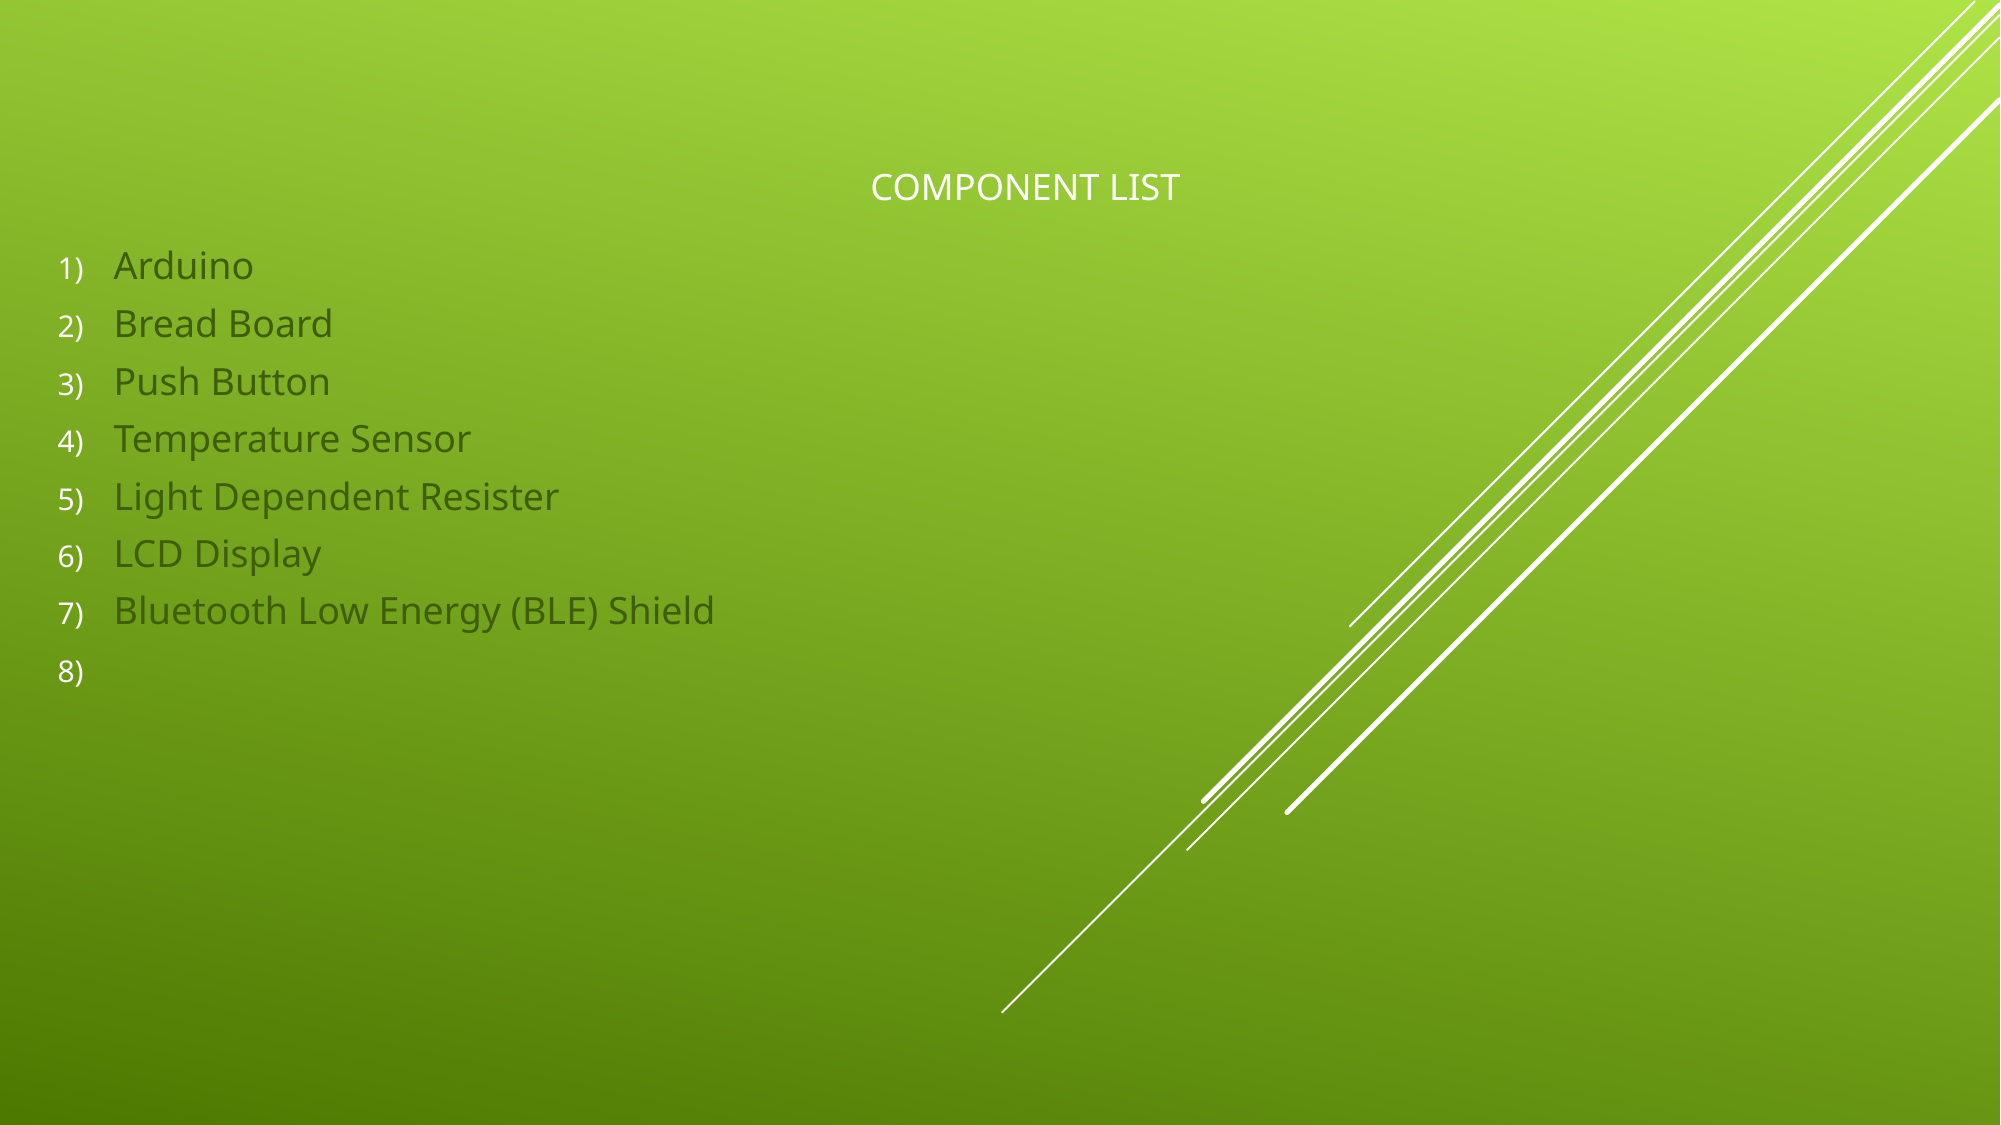

# Component list
Arduino
Bread Board
Push Button
Temperature Sensor
Light Dependent Resister
LCD Display
Bluetooth Low Energy (BLE) Shield